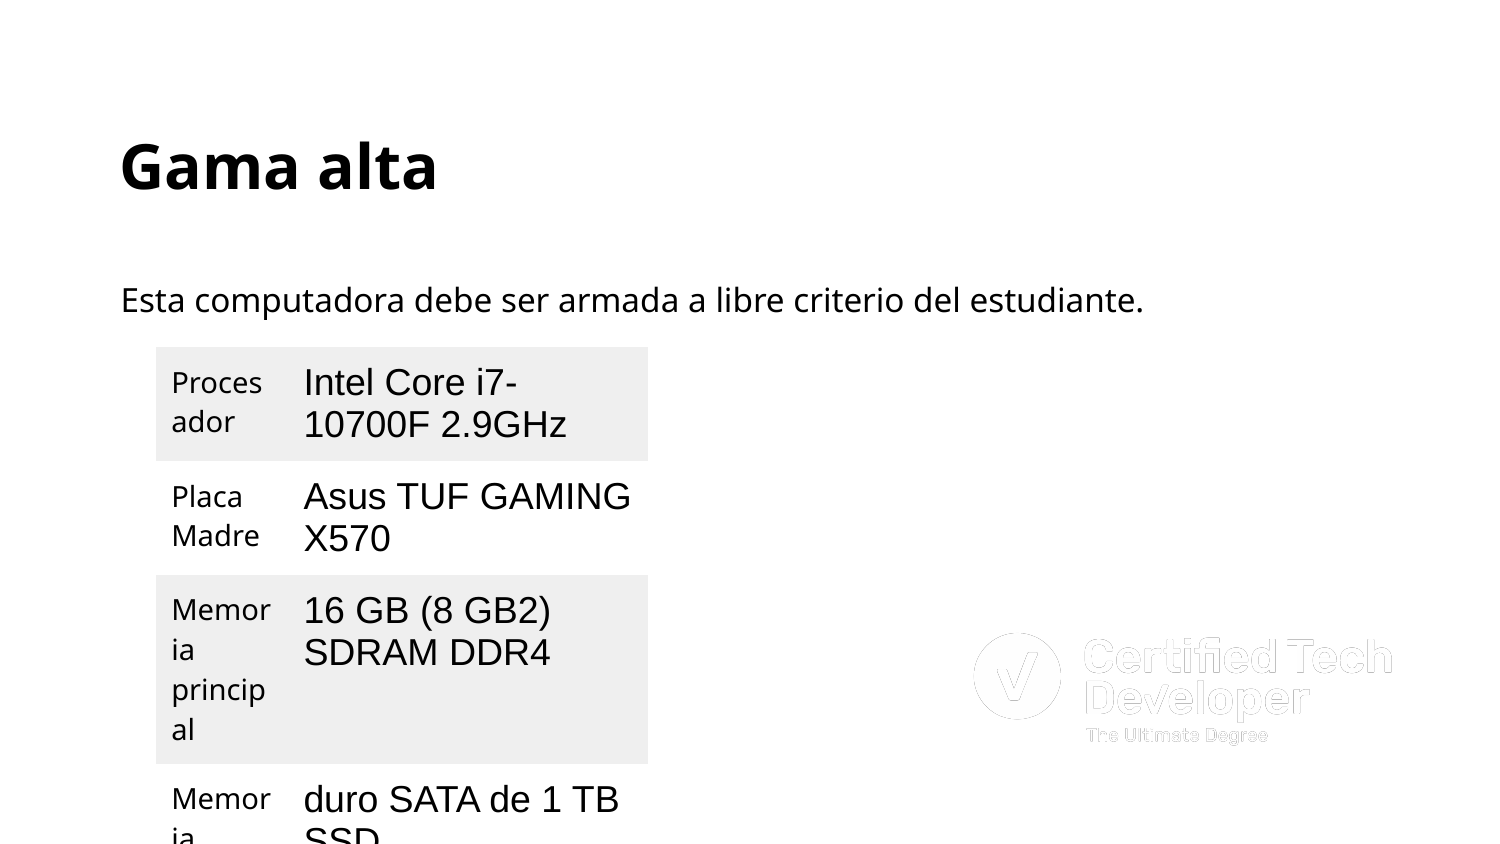

Gama alta
Esta computadora debe ser armada a libre criterio del estudiante.
| Procesador | Intel Core i7-10700F 2.9GHz |
| --- | --- |
| Placa Madre | Asus TUF GAMING X570 |
| Memoria principal | 16 GB (8 GB2) SDRAM DDR4 |
| Memoria secundaria | duro SATA de 1 TB SSD |
| GPU | NVIDIA GeForce RTX 2070 |